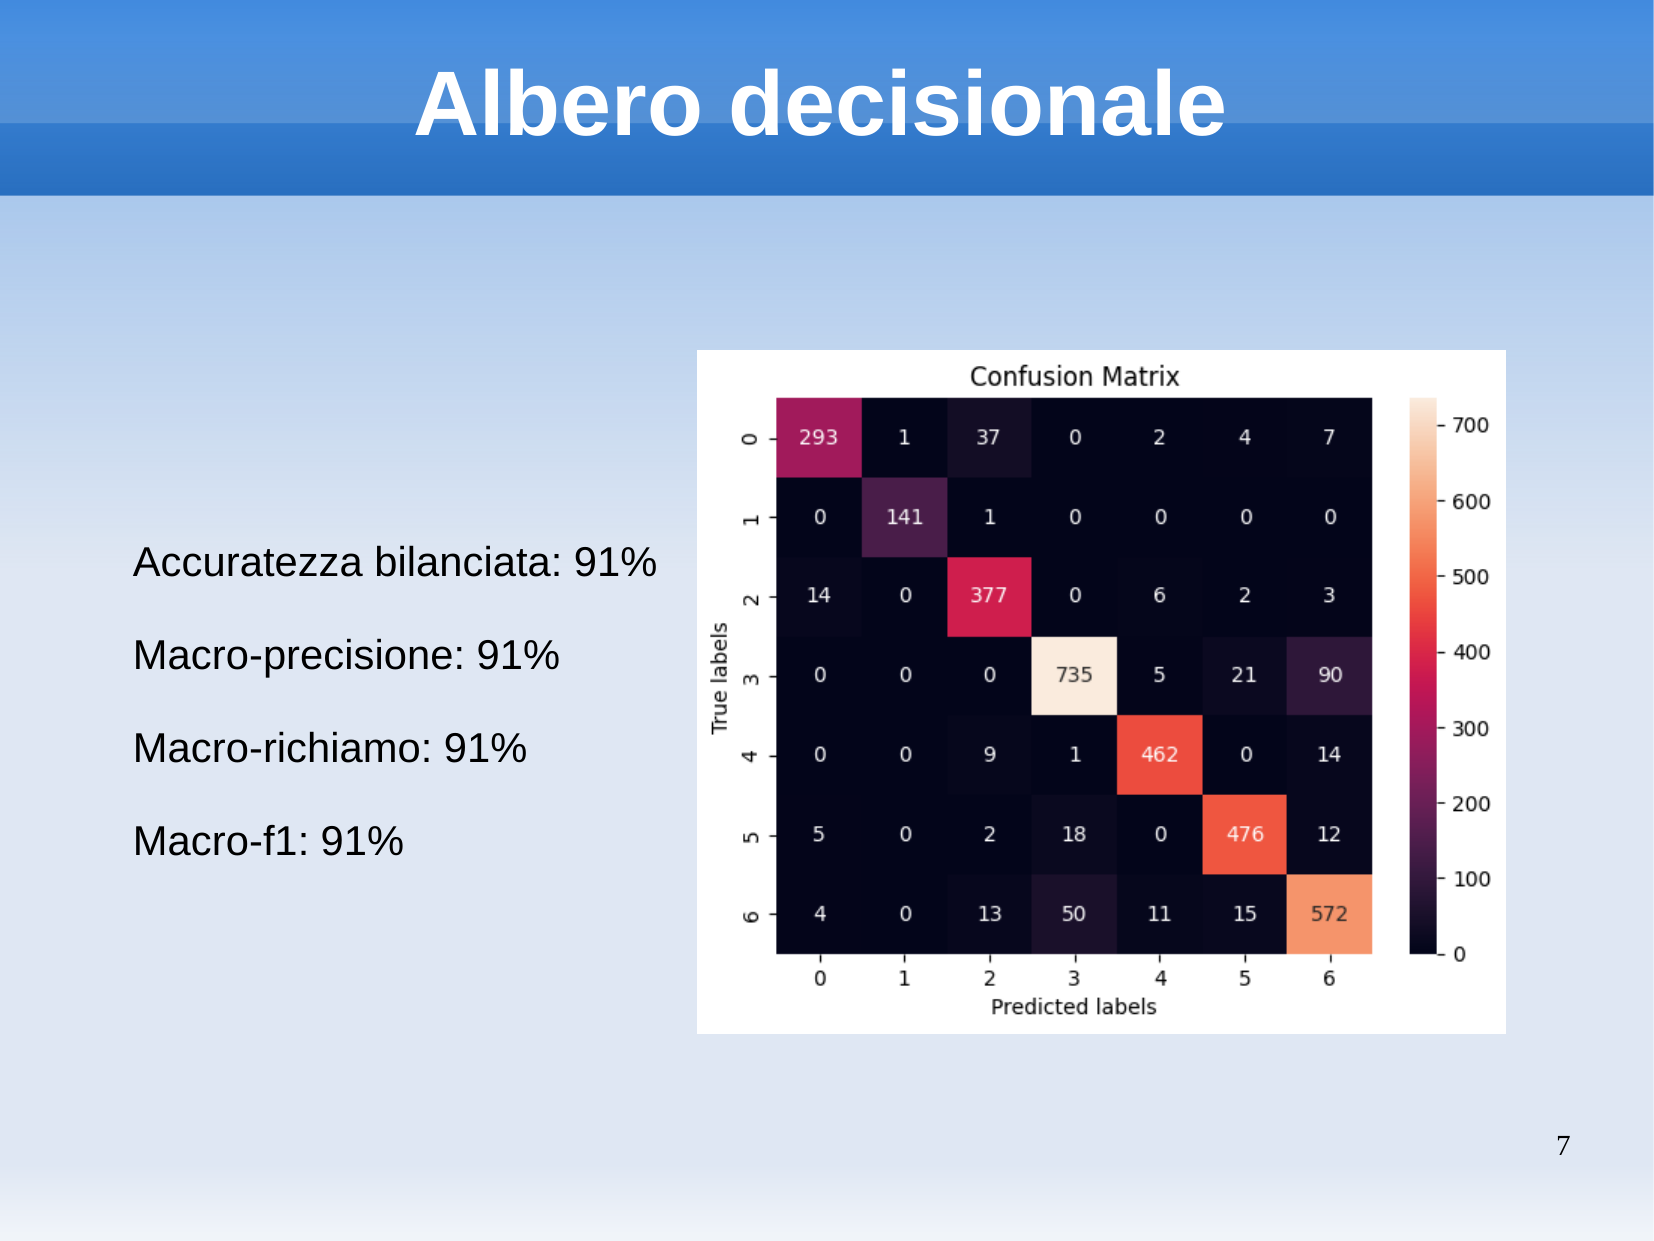

# Albero decisionale
Accuratezza bilanciata: 91%
Macro-precisione: 91%
Macro-richiamo: 91%
Macro-f1: 91%
7